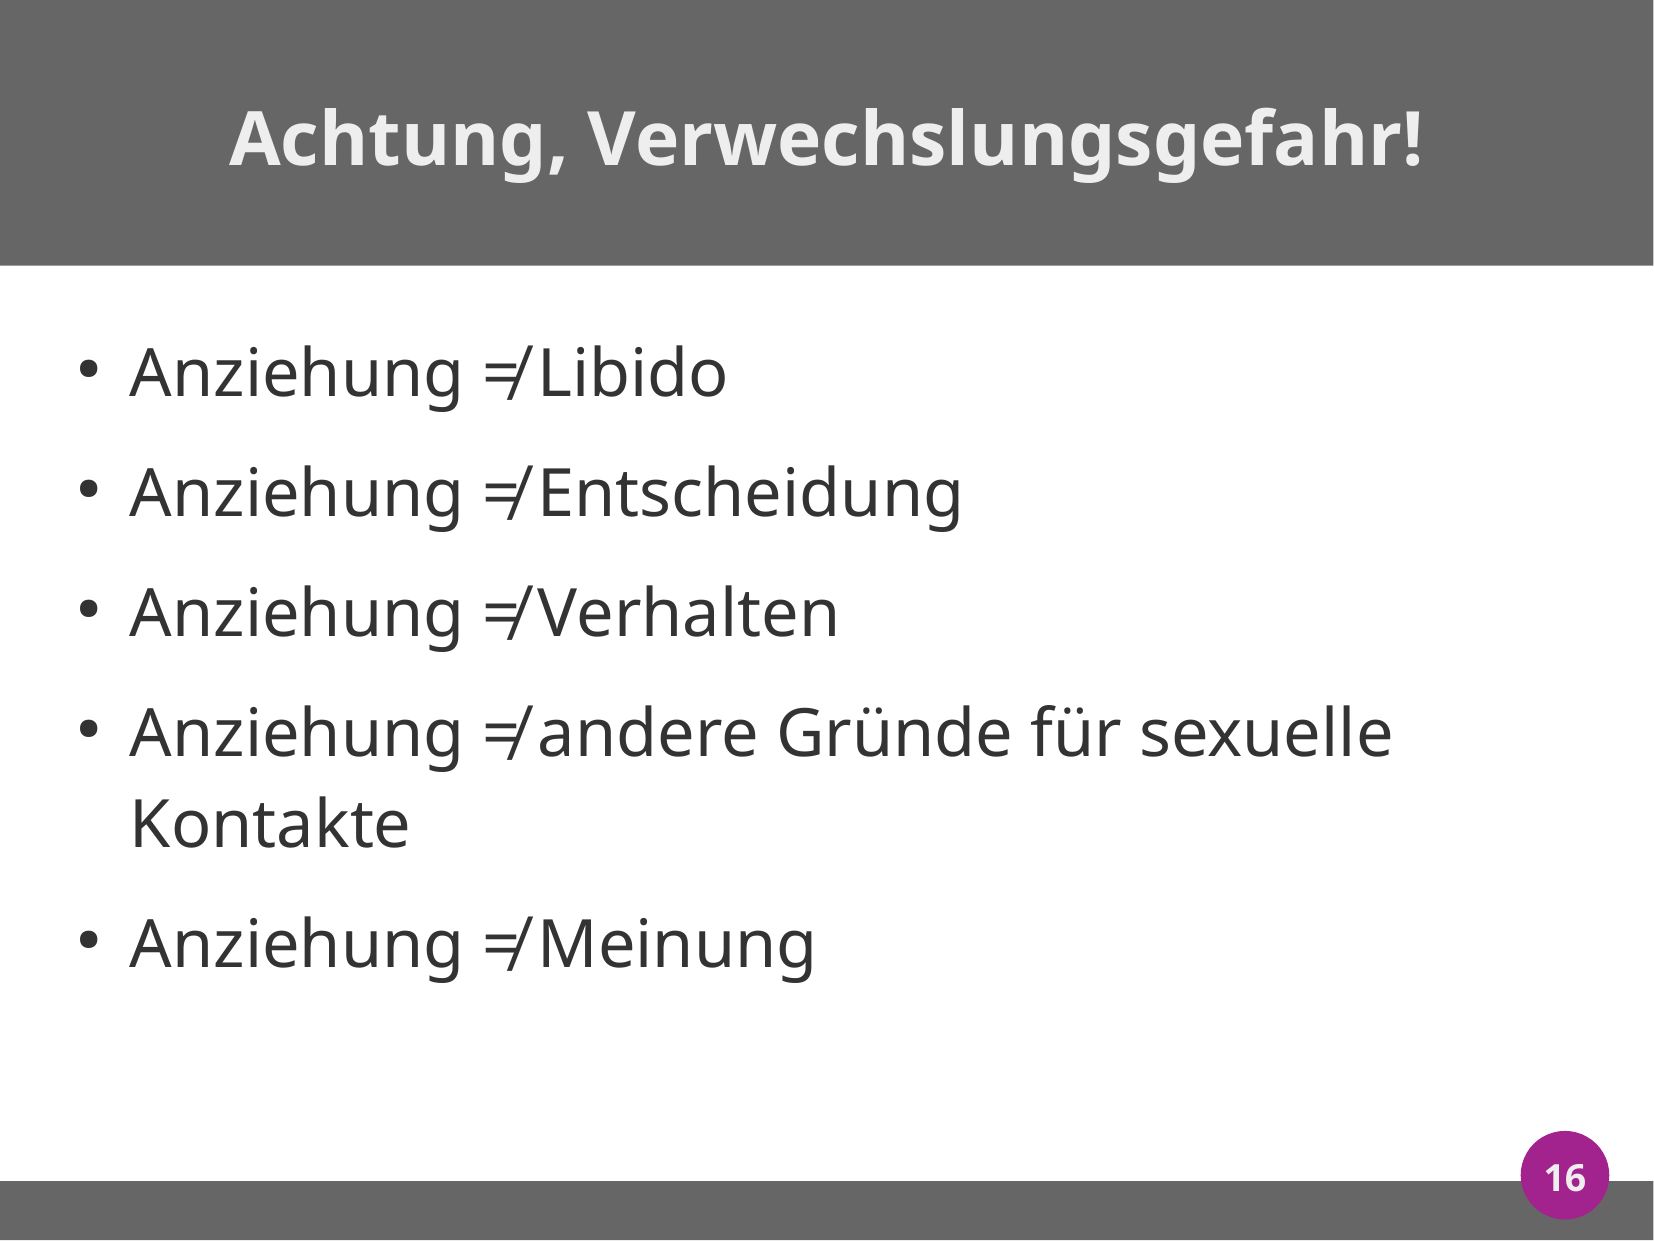

# Achtung, Verwechslungsgefahr!
Anziehung ≠ Libido
Anziehung ≠ Entscheidung
Anziehung ≠ Verhalten
Anziehung ≠ andere Gründe für sexuelle Kontakte
Anziehung ≠ Meinung
16